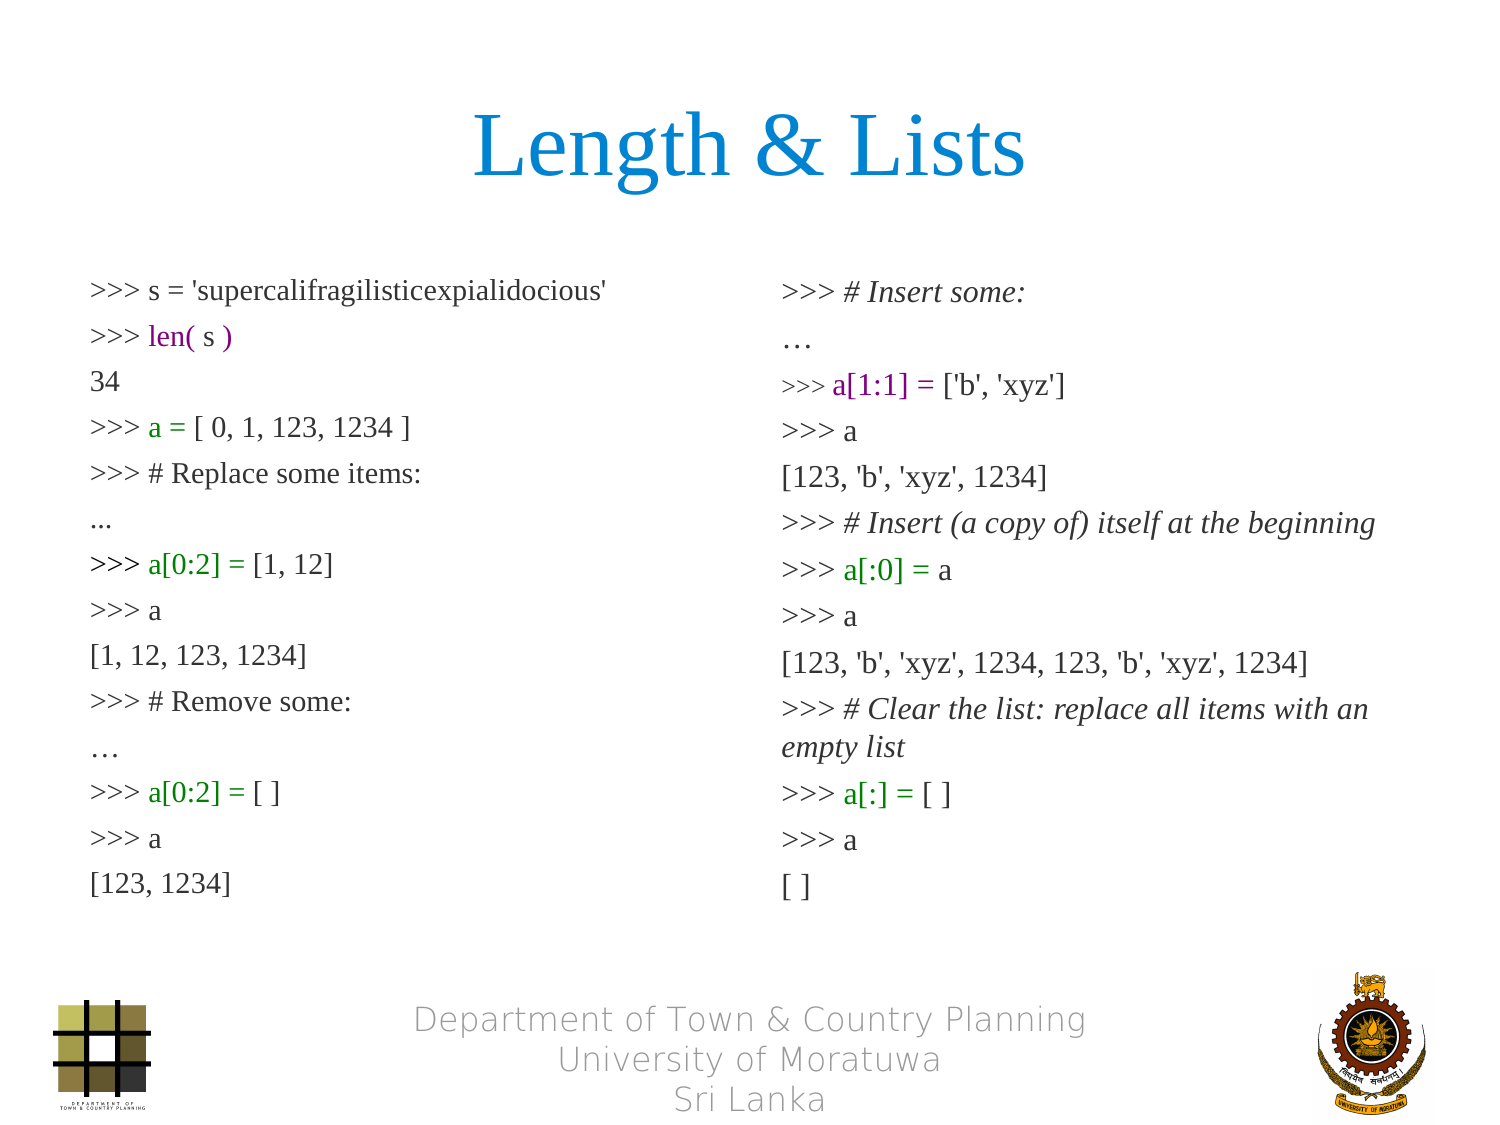

# Length & Lists
>>> s = 'supercalifragilisticexpialidocious'
>>> len( s )
34
>>> a = [ 0, 1, 123, 1234 ]
>>> # Replace some items:
...
>>> a[0:2] = [1, 12]
>>> a
[1, 12, 123, 1234]
>>> # Remove some:
…
>>> a[0:2] = [ ]
>>> a
[123, 1234]
>>> # Insert some:
…
>>> a[1:1] = ['b', 'xyz']
>>> a
[123, 'b', 'xyz', 1234]
>>> # Insert (a copy of) itself at the beginning
>>> a[:0] = a
>>> a
[123, 'b', 'xyz', 1234, 123, 'b', 'xyz', 1234]
>>> # Clear the list: replace all items with an empty list
>>> a[:] = [ ]
>>> a
[ ]